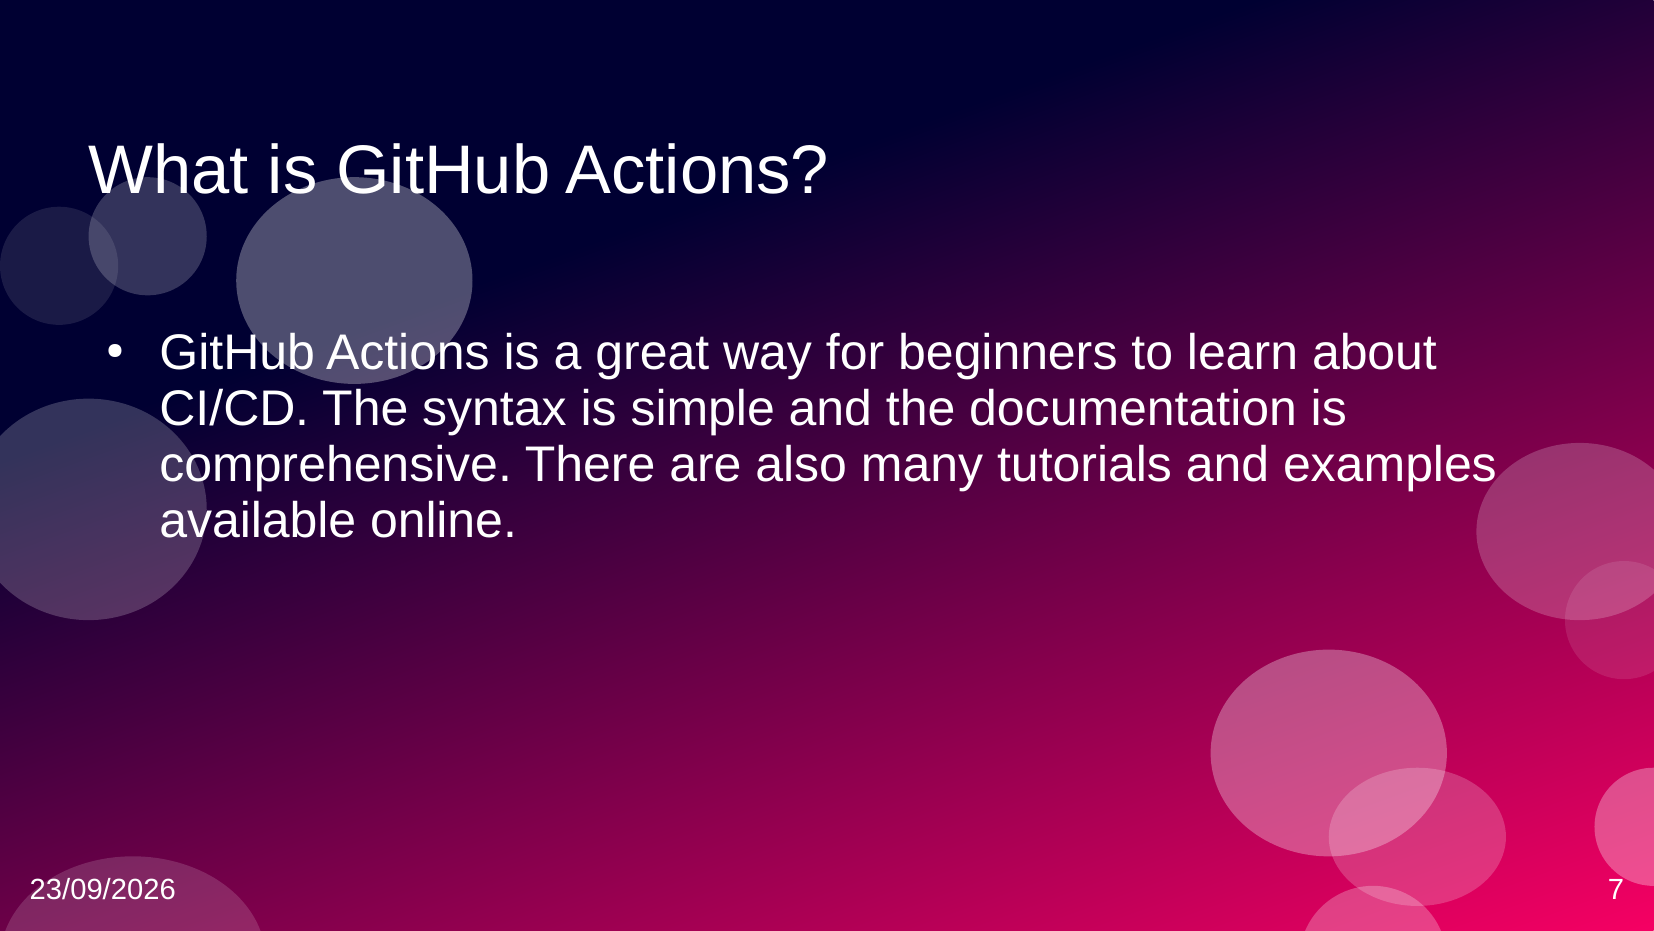

# What is GitHub Actions?
GitHub Actions is a great way for beginners to learn about CI/CD. The syntax is simple and the documentation is comprehensive. There are also many tutorials and examples available online.
7